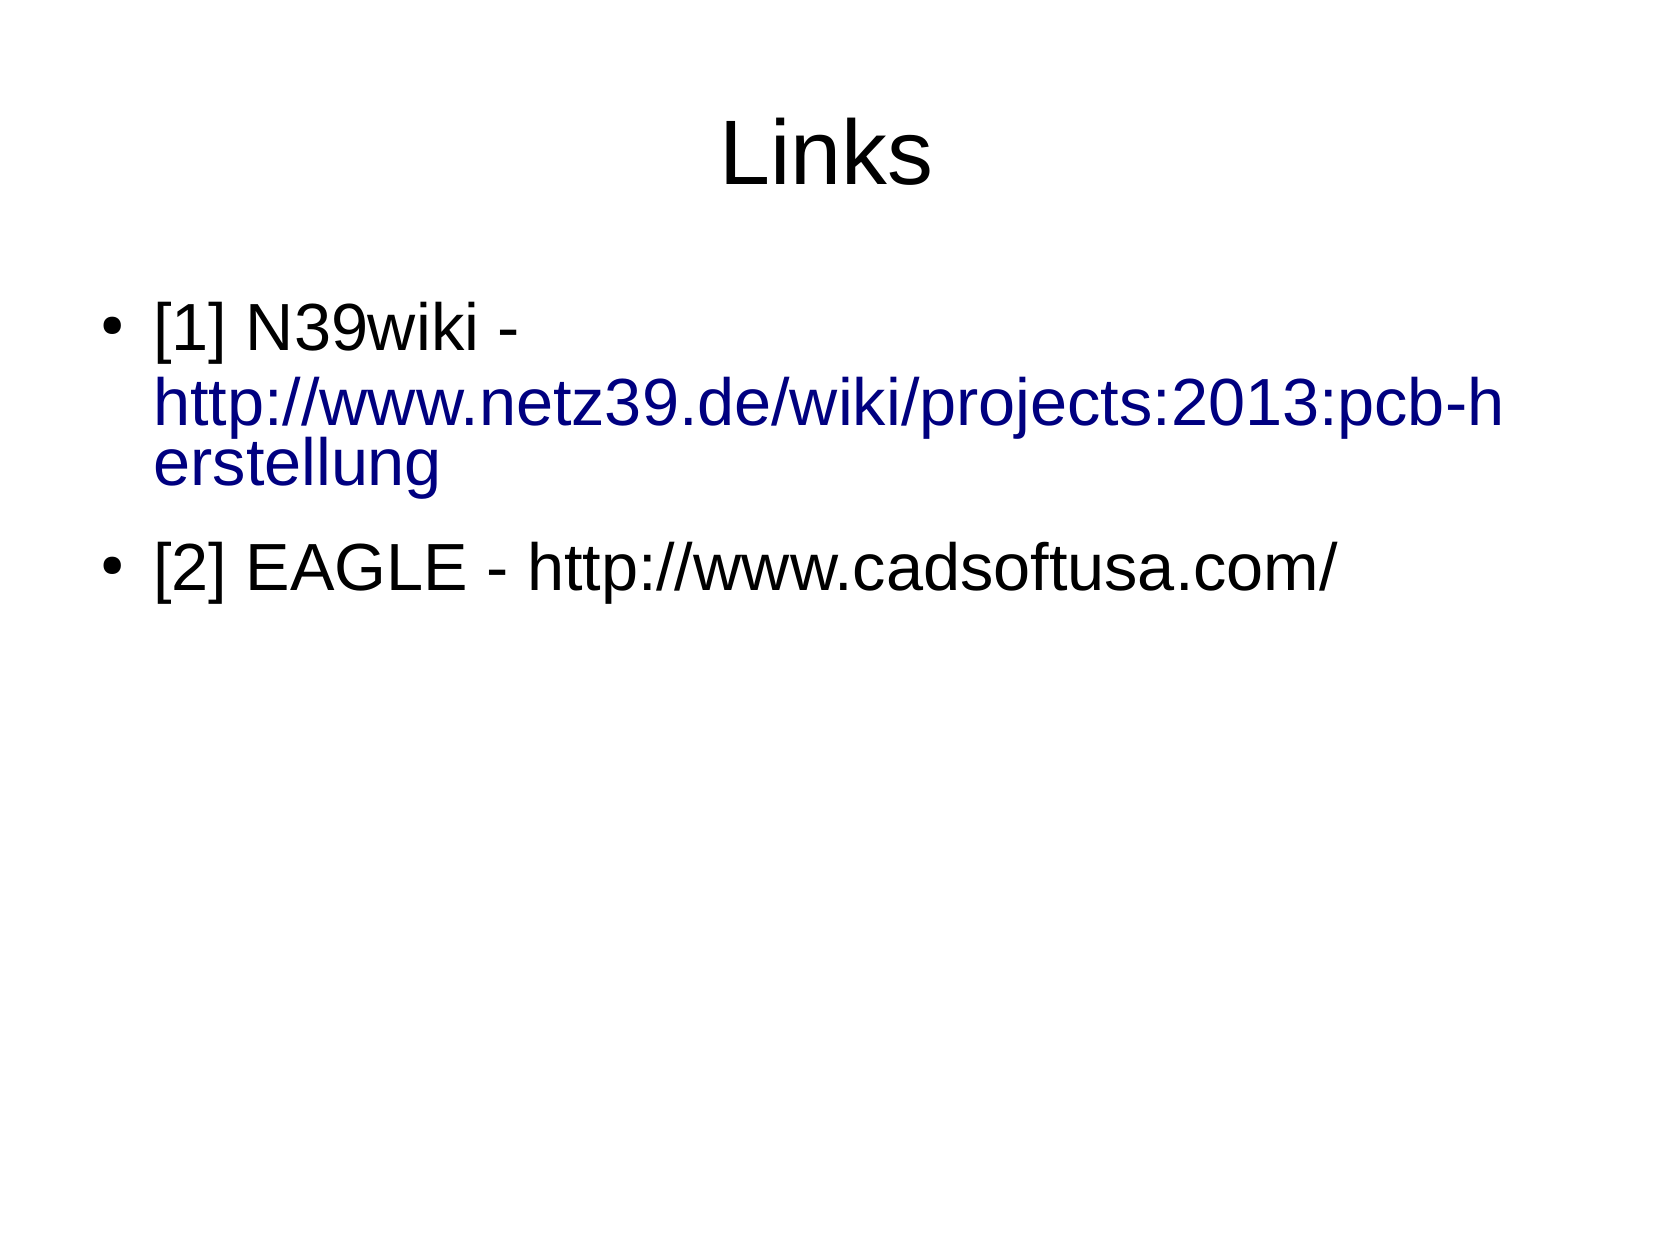

# Links
[1] N39wiki - http://www.netz39.de/wiki/projects:2013:pcb-herstellung
[2] EAGLE - http://www.cadsoftusa.com/